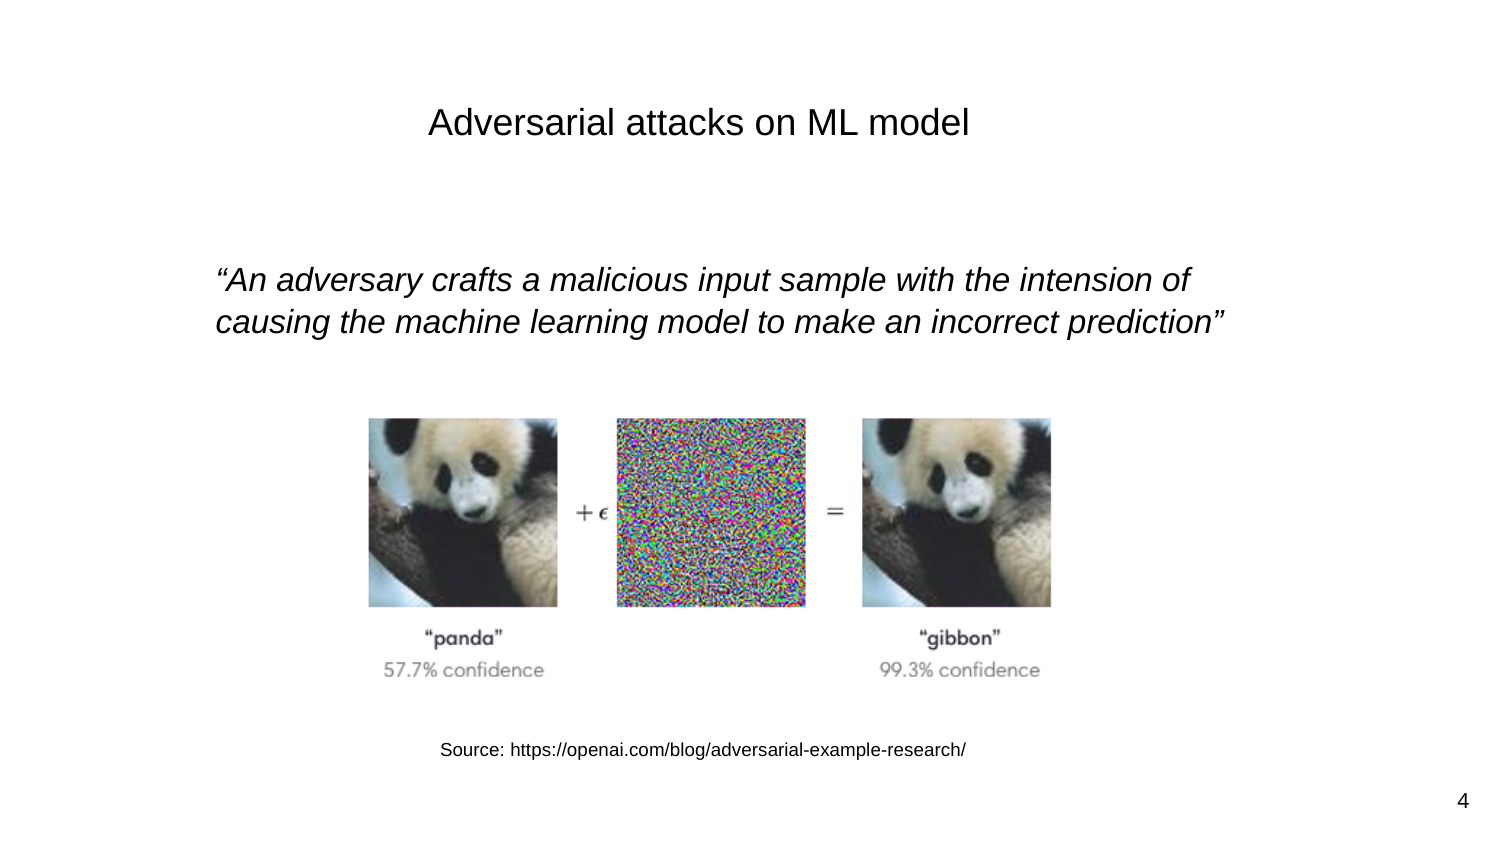

Adversarial attacks on ML model
“An adversary crafts a malicious input sample with the intension of
causing the machine learning model to make an incorrect prediction”
Source: https://openai.com/blog/adversarial-example-research/
4